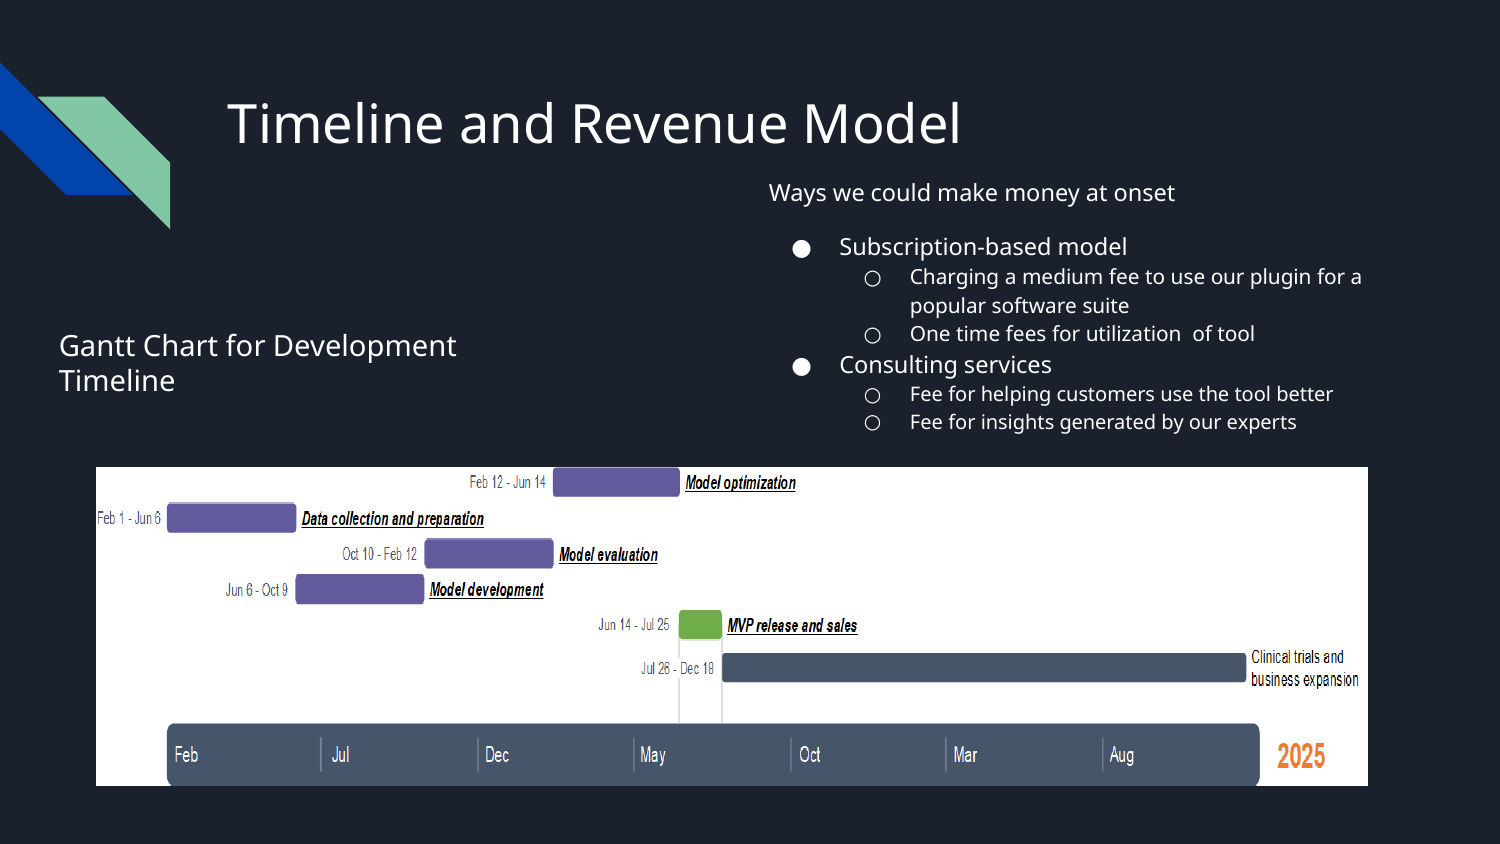

# Timeline and Revenue Model
Ways we could make money at onset
Subscription-based model
Charging a medium fee to use our plugin for a popular software suite
One time fees for utilization of tool
Consulting services
Fee for helping customers use the tool better
Fee for insights generated by our experts
Gantt Chart for Development Timeline